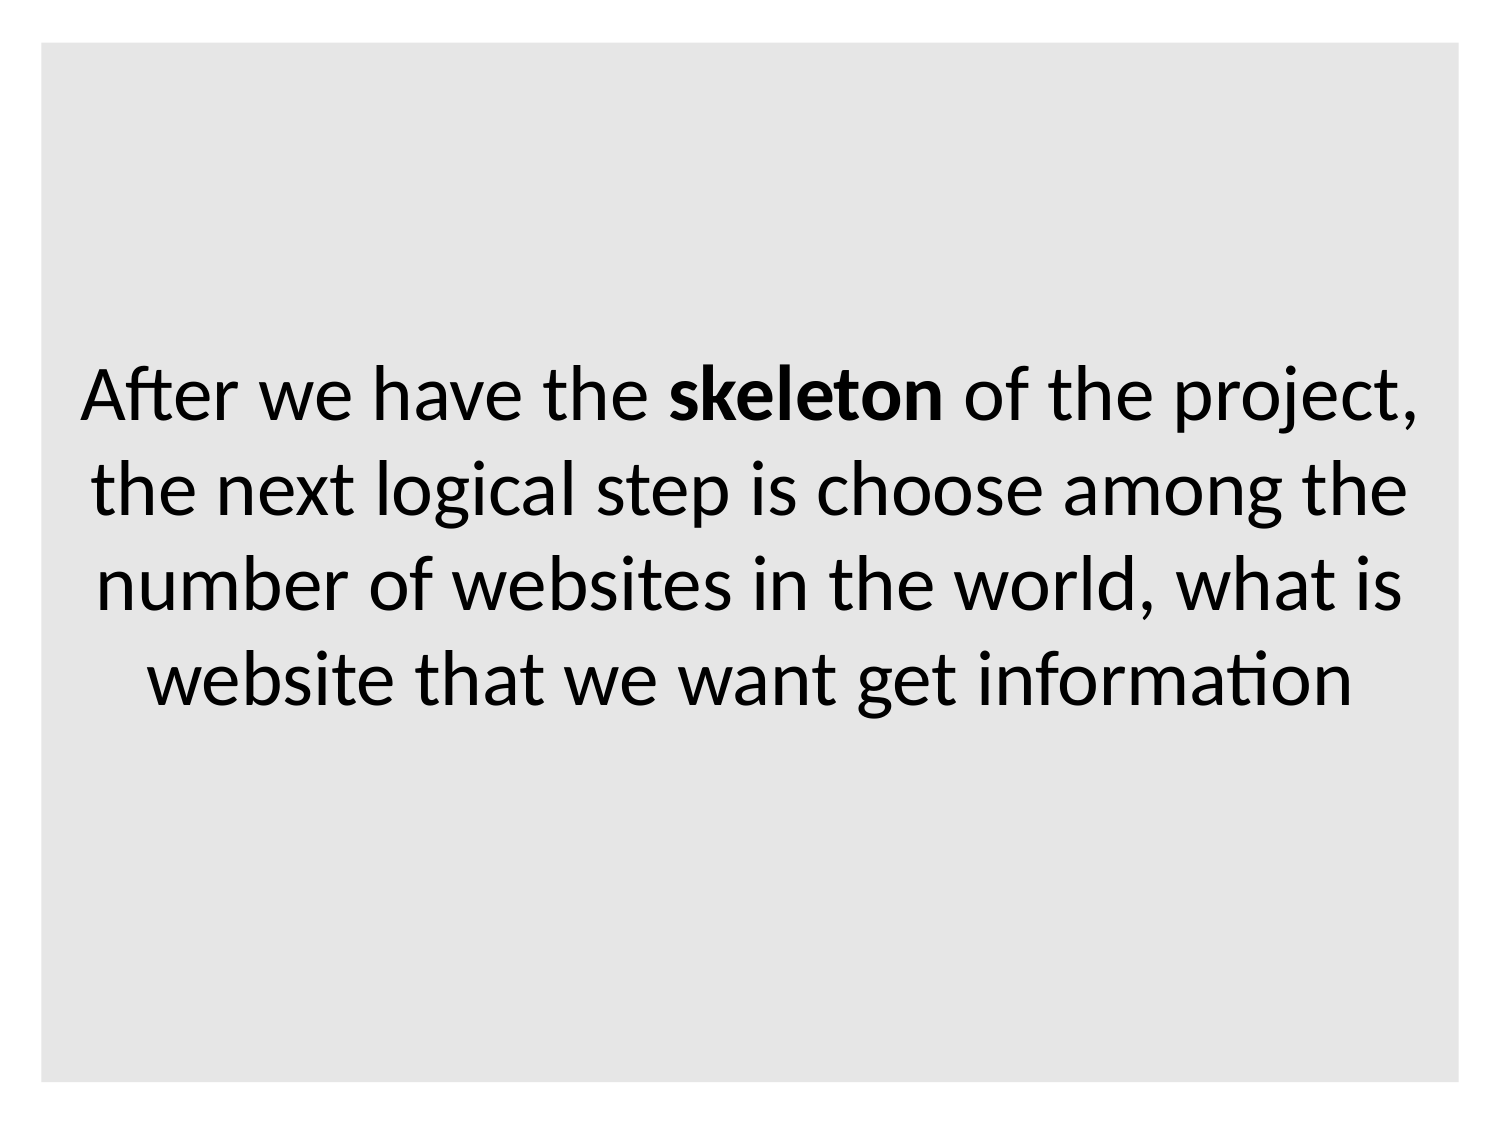

After we have the skeleton of the project, the next logical step is choose among the number of websites in the world, what is website that we want get information